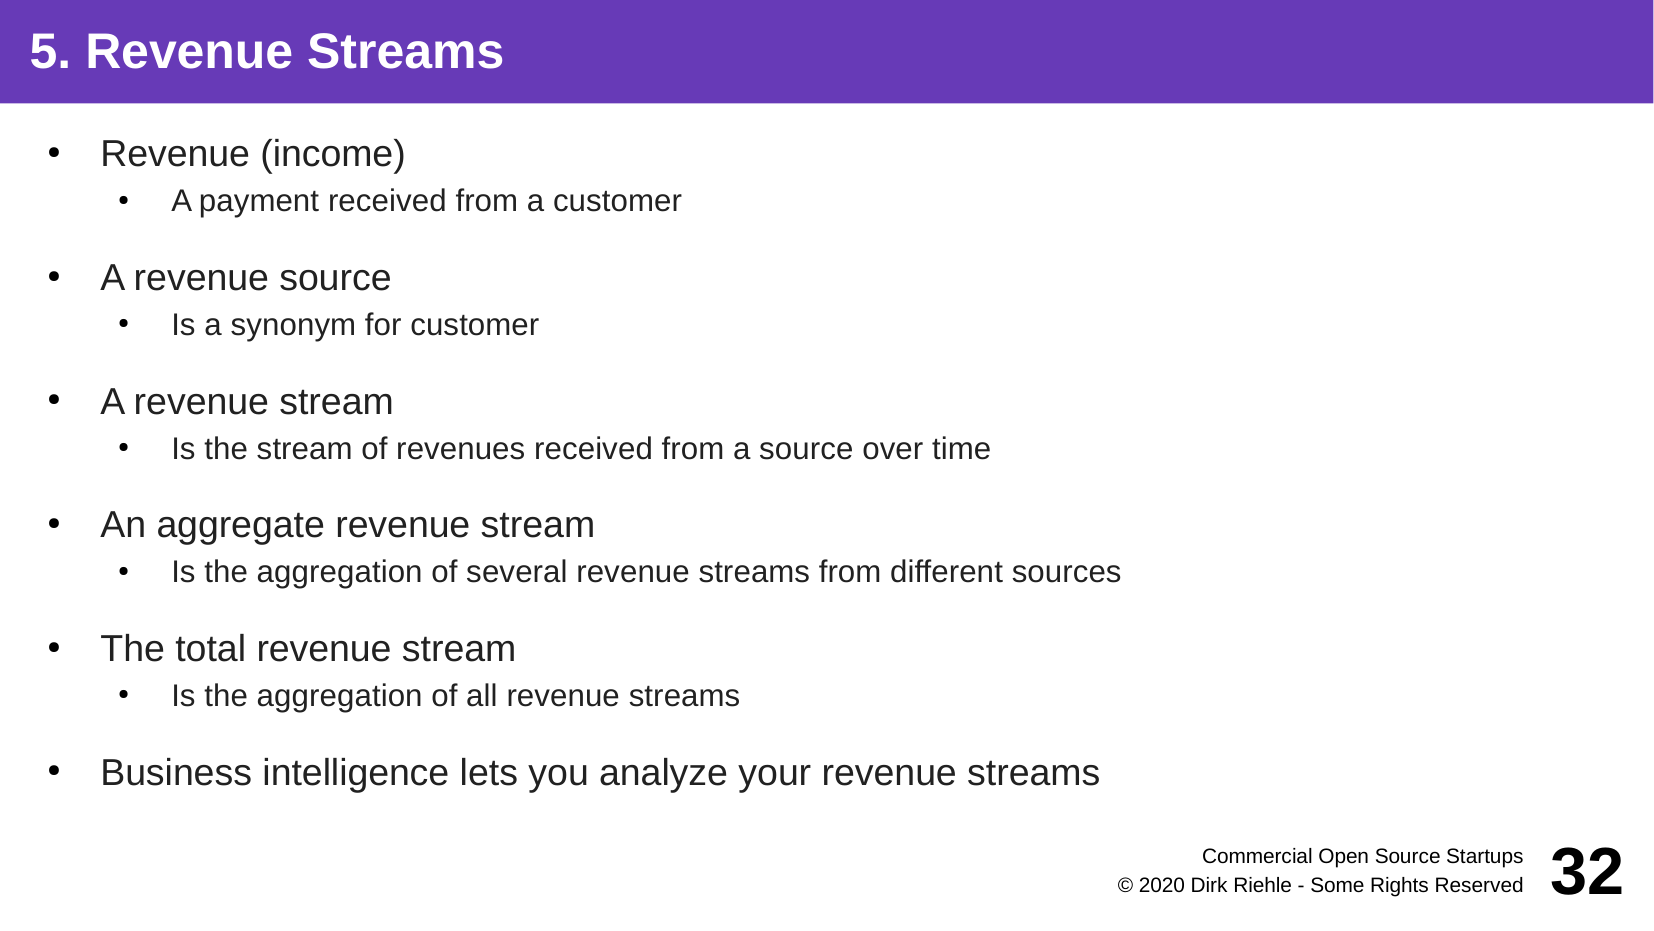

# 5. Revenue Streams
Revenue (income)
A payment received from a customer
A revenue source
Is a synonym for customer
A revenue stream
Is the stream of revenues received from a source over time
An aggregate revenue stream
Is the aggregation of several revenue streams from different sources
The total revenue stream
Is the aggregation of all revenue streams
Business intelligence lets you analyze your revenue streams
Commercial Open Source Startups
32
© 2020 Dirk Riehle - Some Rights Reserved